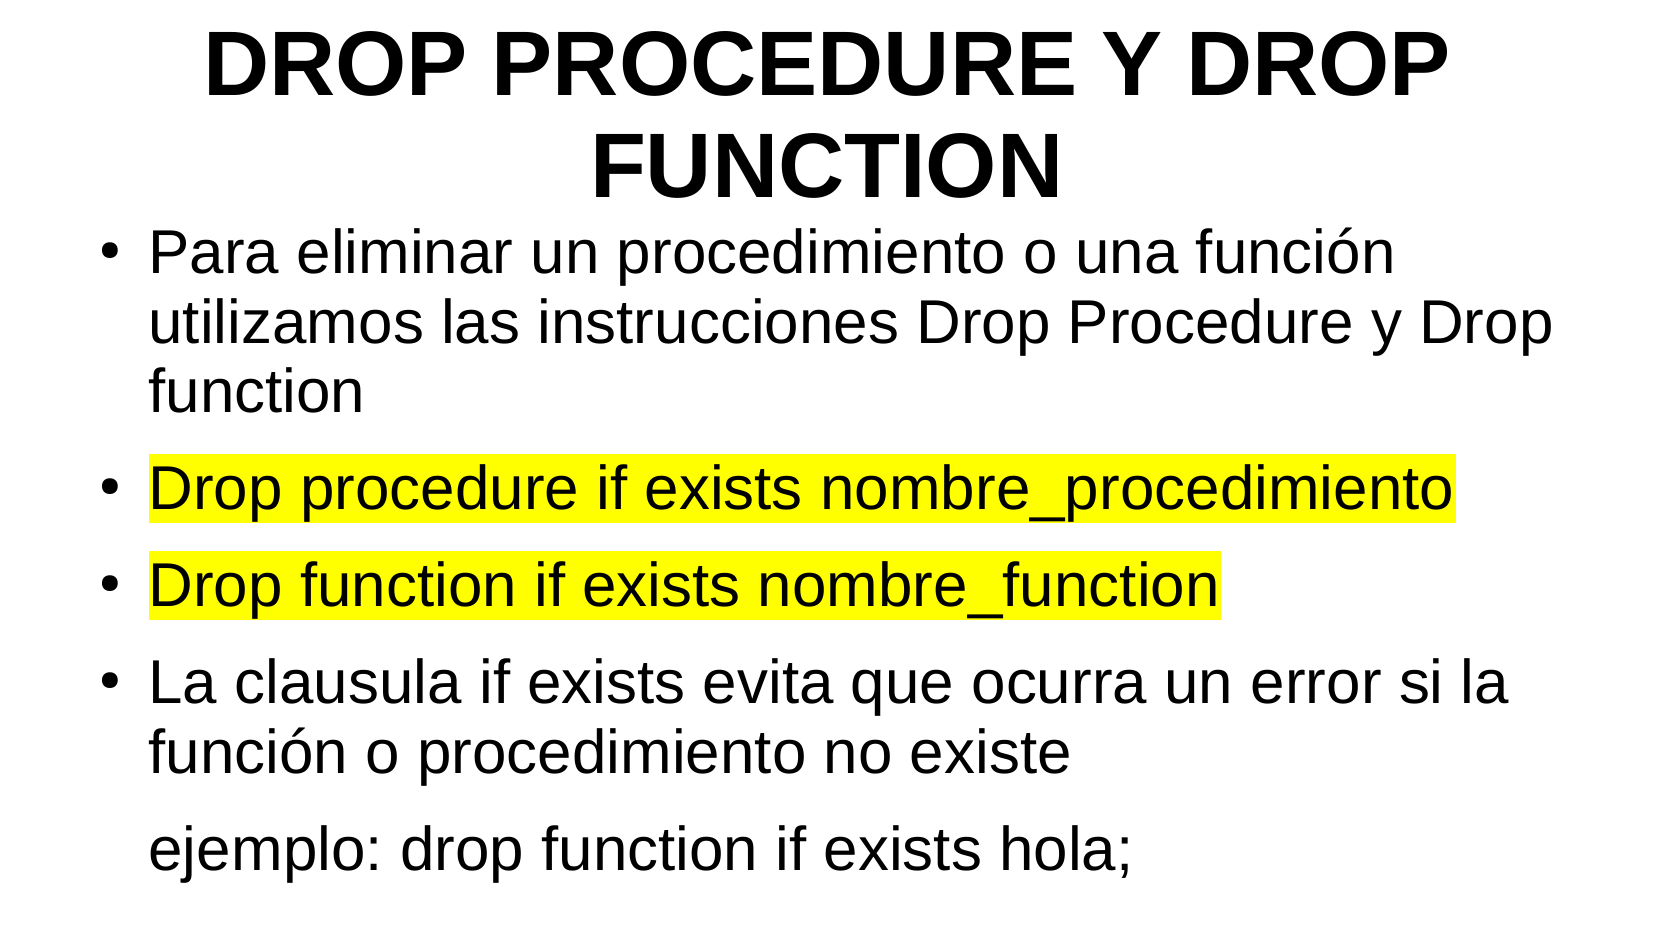

# DROP PROCEDURE Y DROP FUNCTION
Para eliminar un procedimiento o una función utilizamos las instrucciones Drop Procedure y Drop function
Drop procedure if exists nombre_procedimiento
Drop function if exists nombre_function
La clausula if exists evita que ocurra un error si la función o procedimiento no existe
ejemplo: drop function if exists hola;